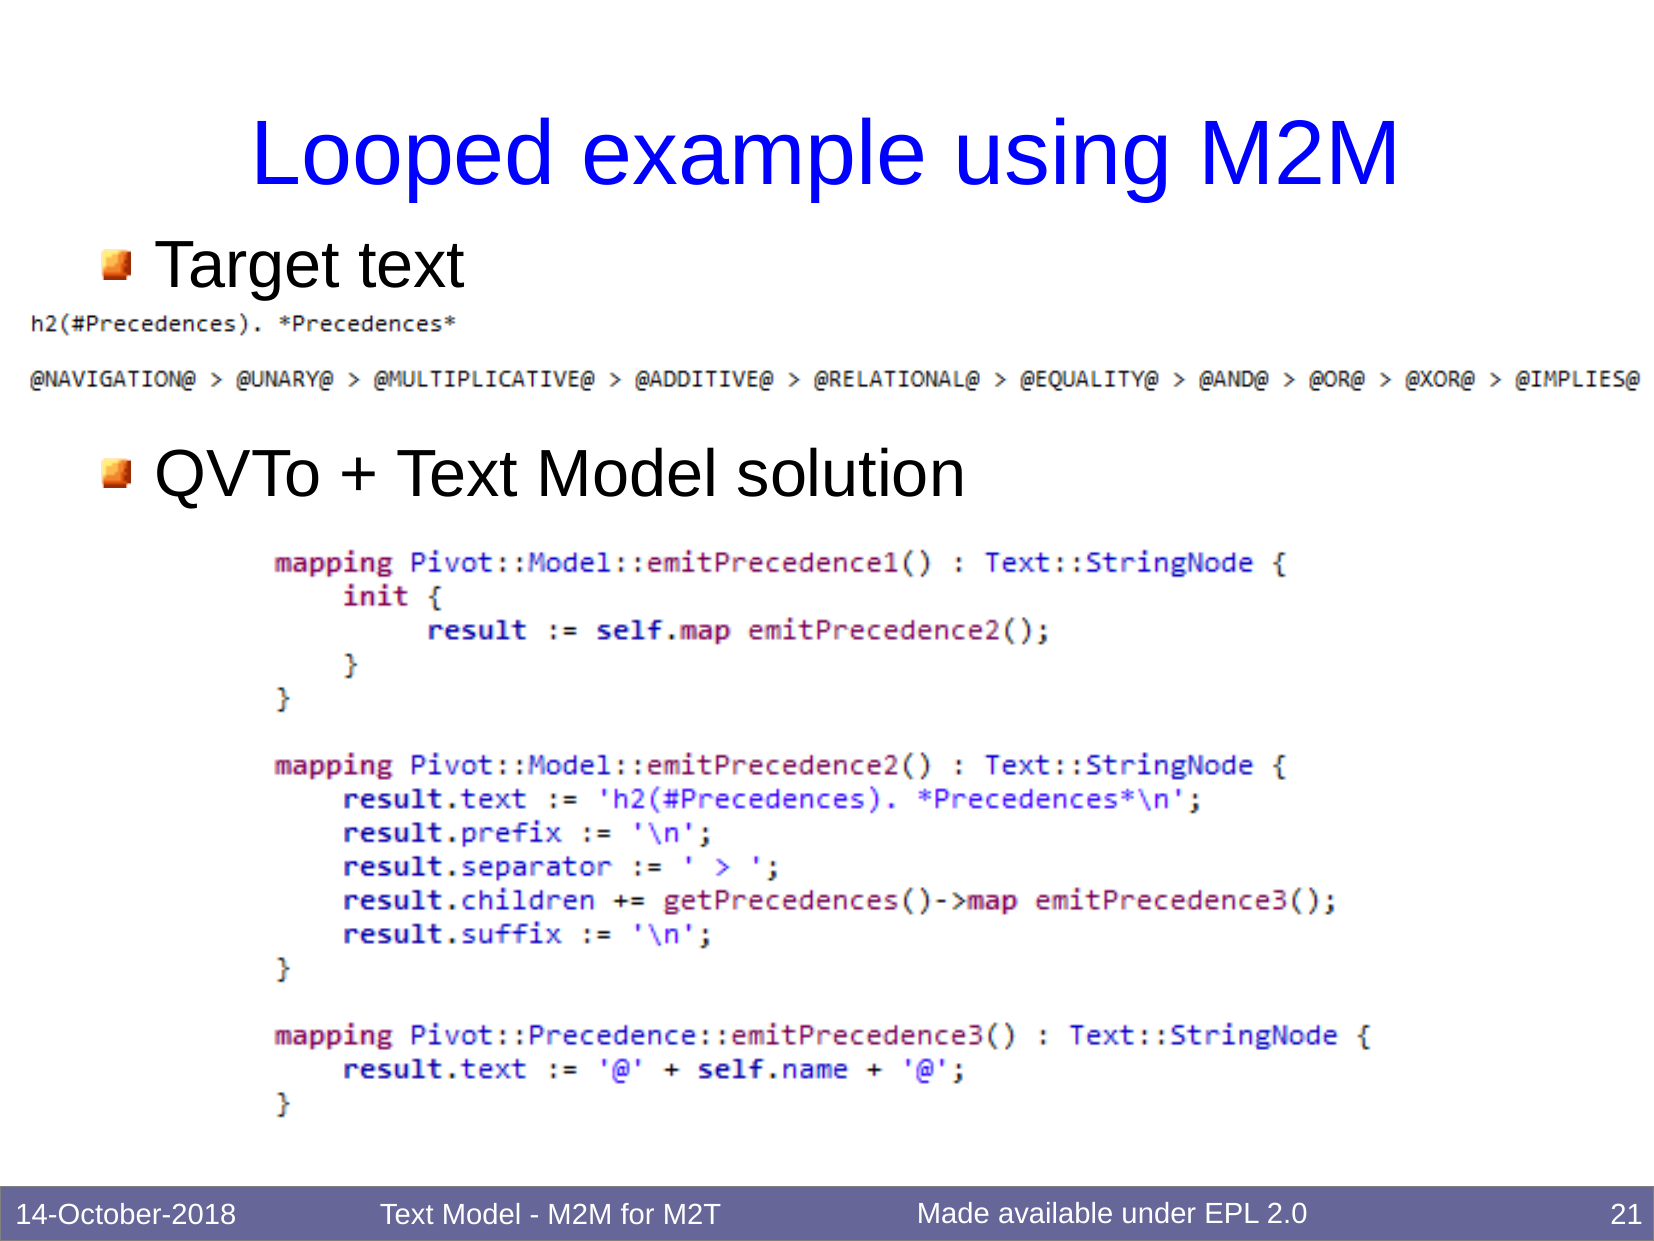

# Looped example using M2M
Target text
QVTo + Text Model solution
14-October-2018
Text Model - M2M for M2T
21